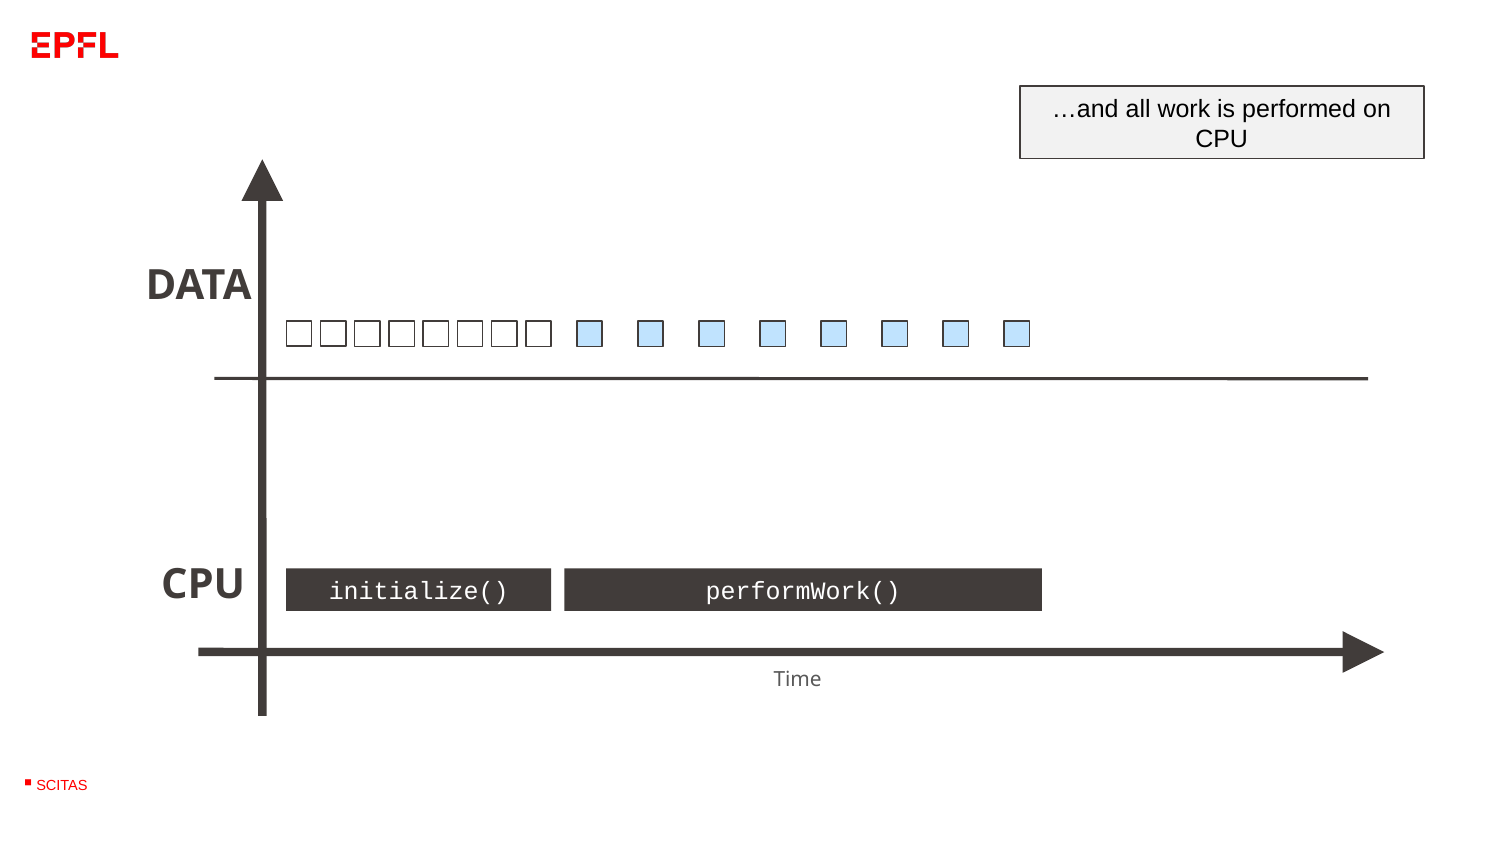

…and all work is performed on CPU
TIME
DATA
CPU
initialize()
performWork()
Time